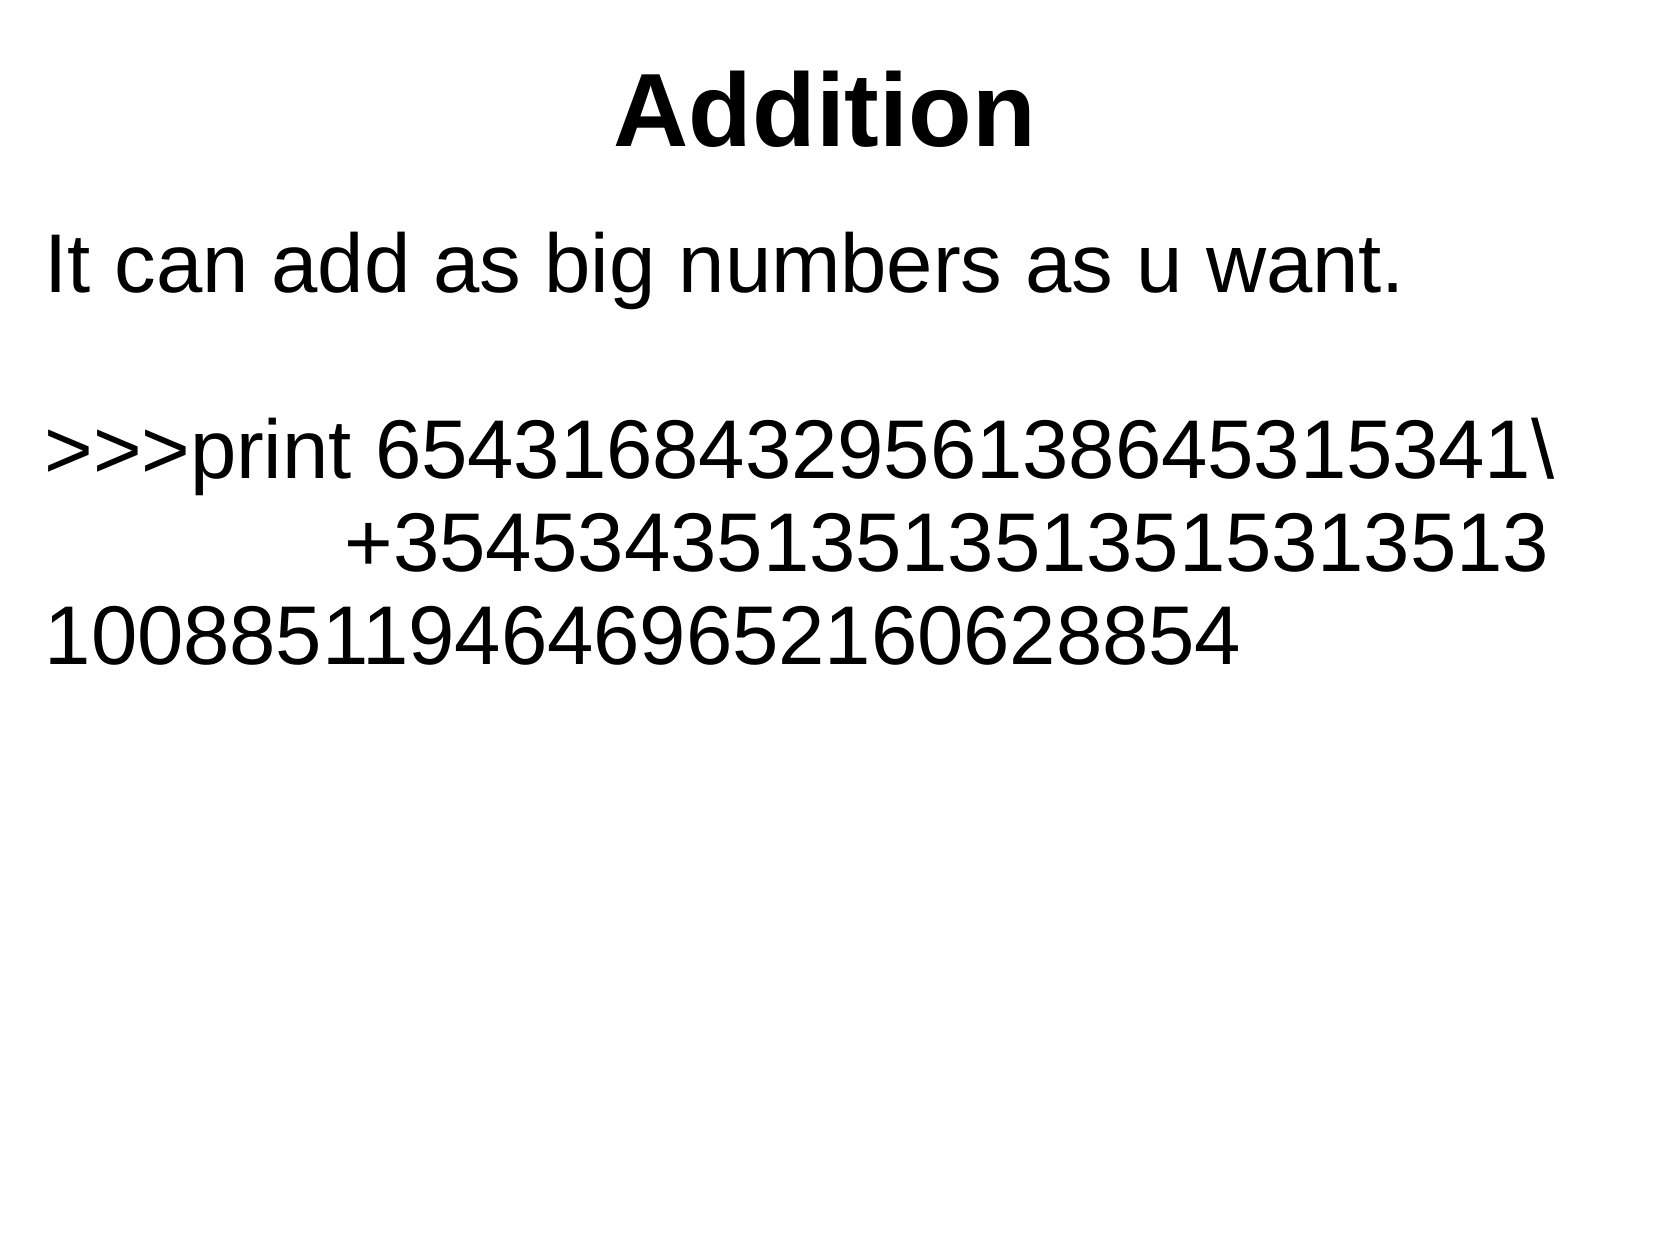

Addition
It can add as big numbers as u want.
>>>print 6543168432956138645315341\
				+3545343513513513515313513
10088511946469652160628854